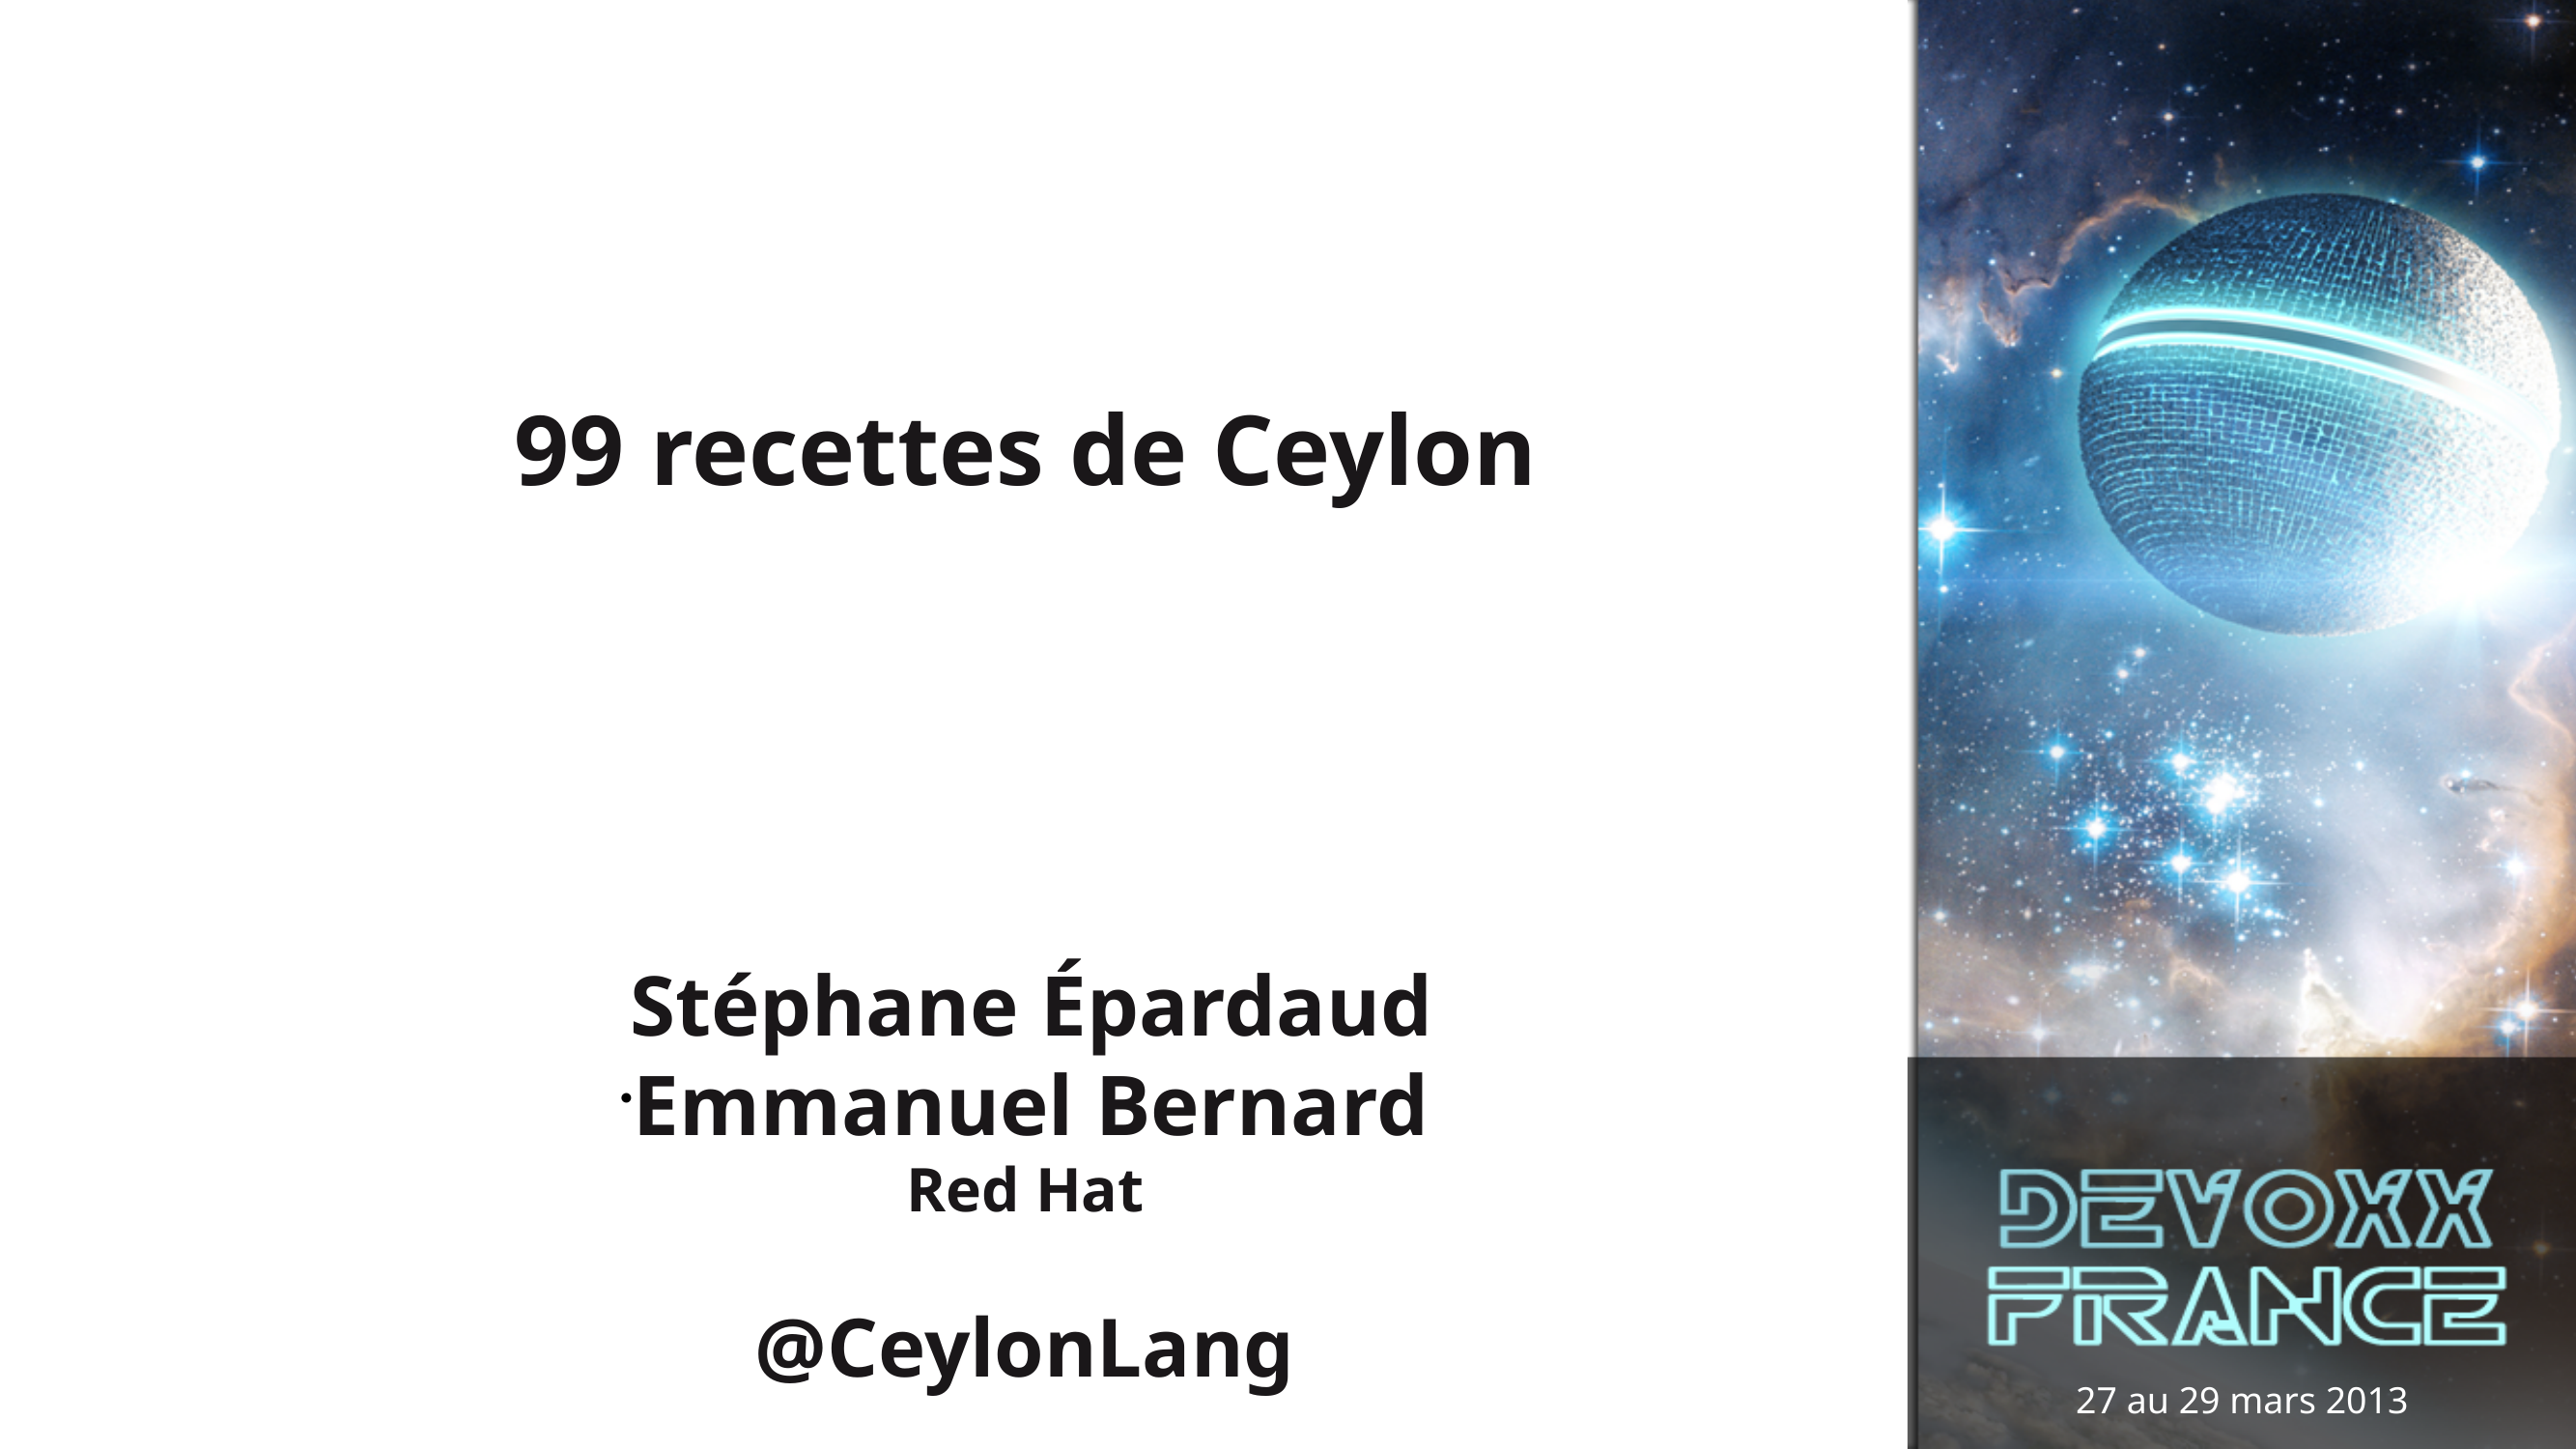

# 99 recettes de Ceylon
Stéphane Épardaud
Emmanuel Bernard
Red Hat
@CeylonLang